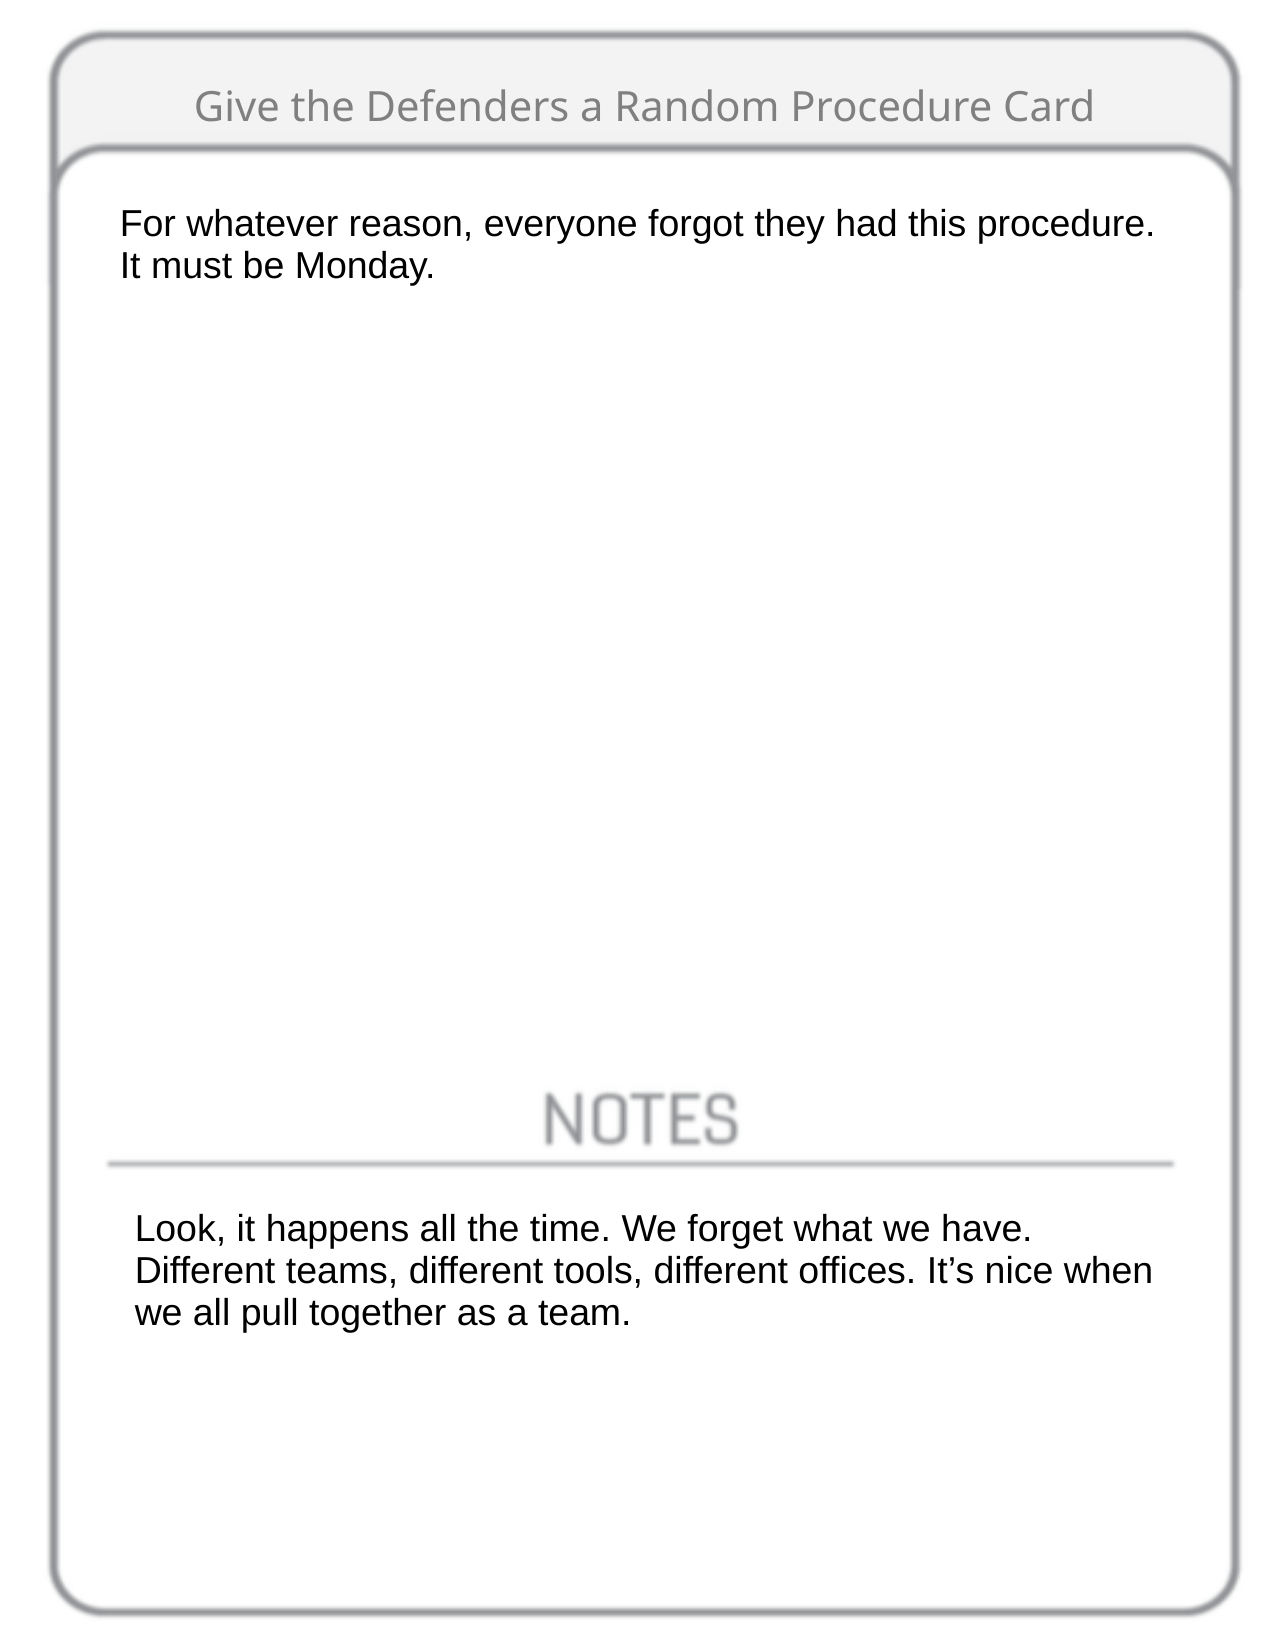

Give the Defenders a Random Procedure Card
For whatever reason, everyone forgot they had this procedure. It must be Monday.
Look, it happens all the time. We forget what we have. Different teams, different tools, different offices. It’s nice when we all pull together as a team.